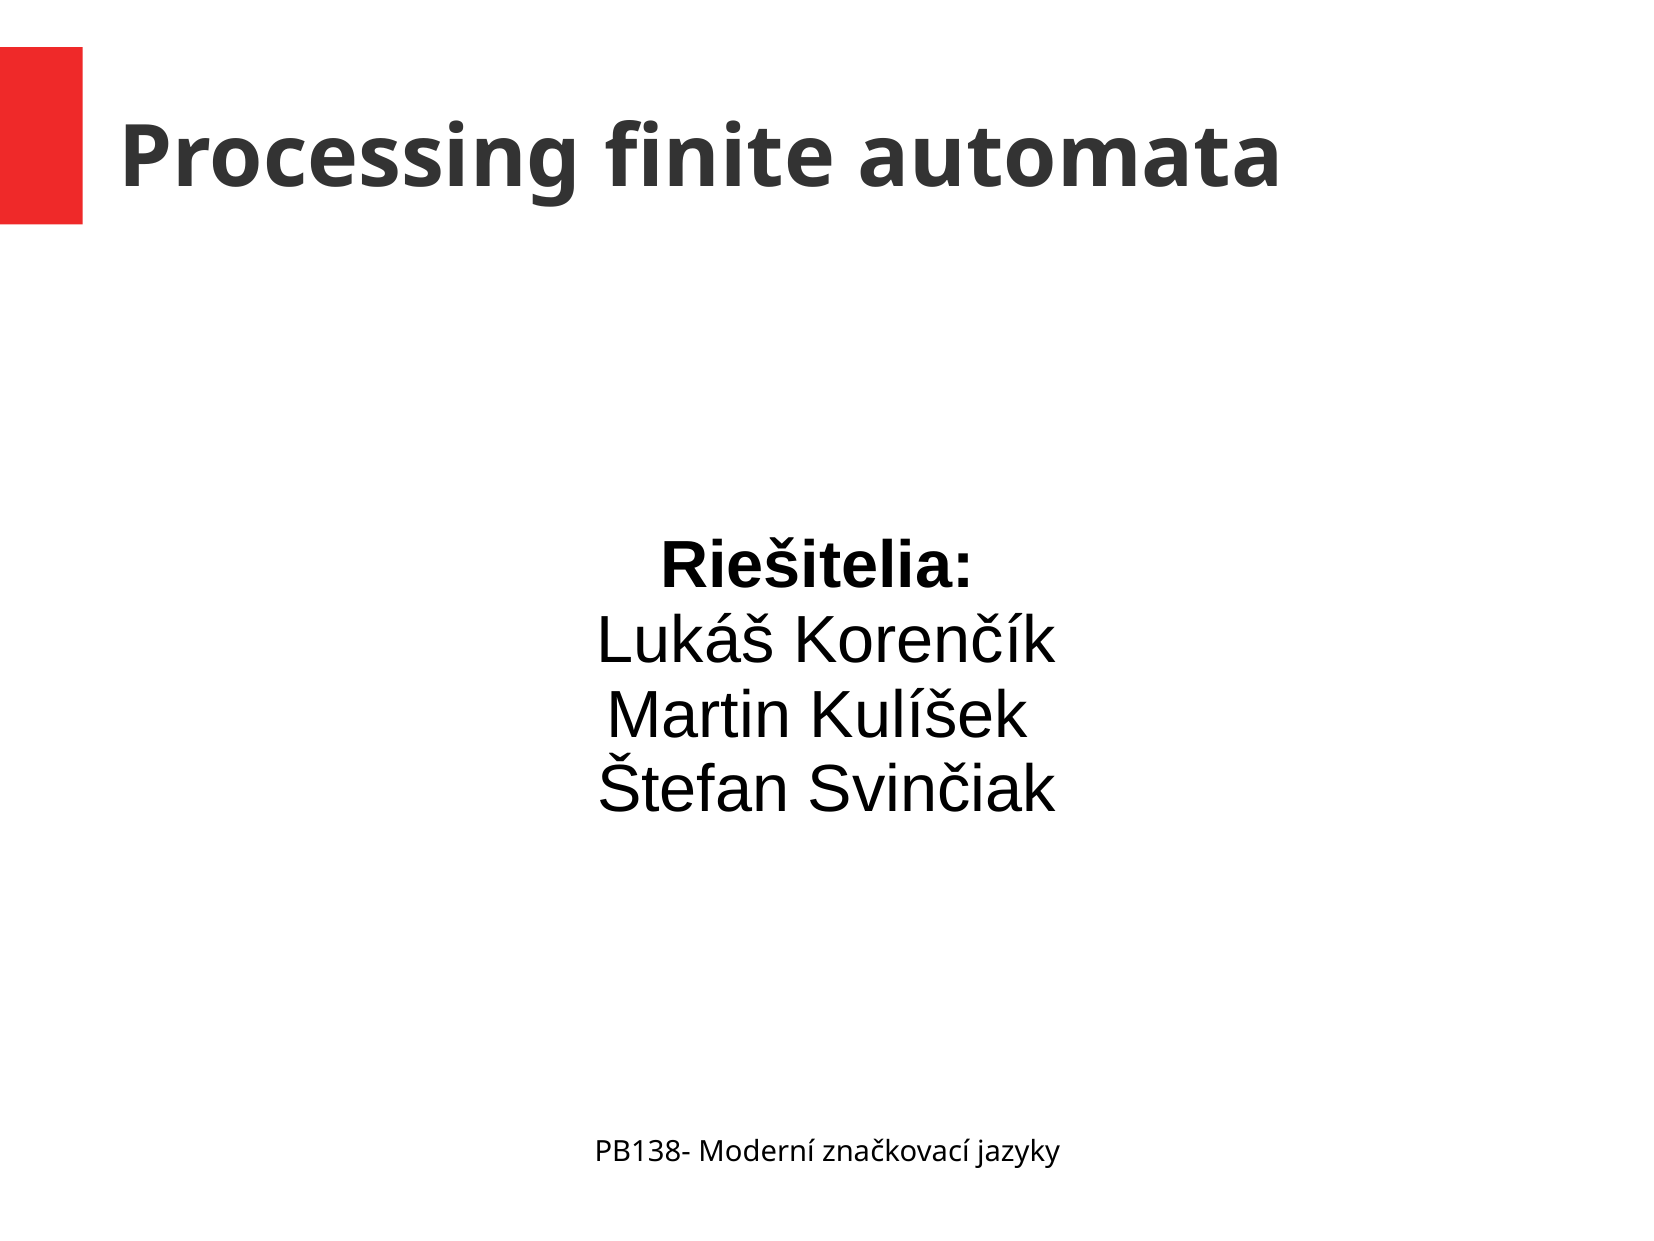

# Processing finite automata
Riešitelia:
Lukáš Korenčík
Martin Kulíšek
Štefan Svinčiak
PB138- Moderní značkovací jazyky